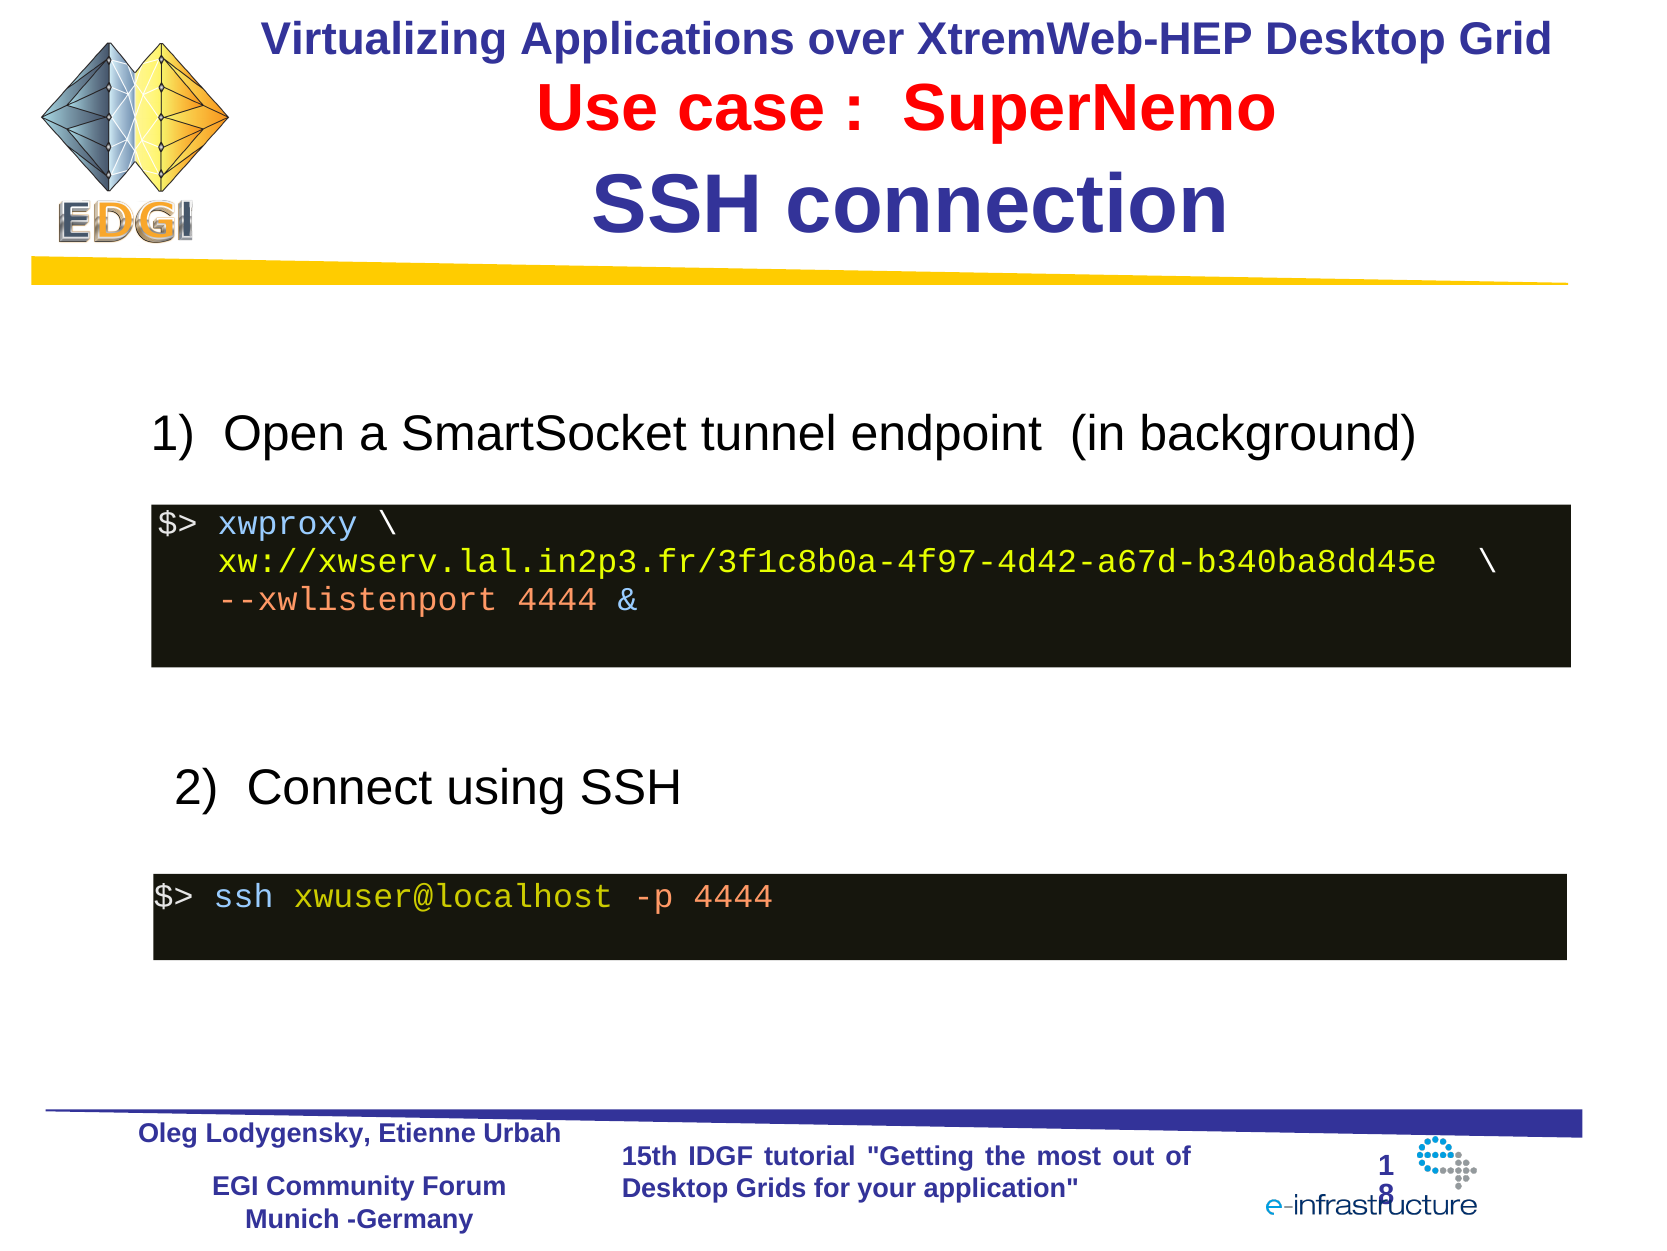

Virtualizing Applications over XtremWeb-HEP Desktop Grid
Use case : SuperNemo
SSH connection
1) Open a SmartSocket tunnel endpoint (in background)
$> xwproxy \
 xw://xwserv.lal.in2p3.fr/3f1c8b0a-4f97-4d42-a67d-b340ba8dd45e \
 --xwlistenport 4444 &
2) Connect using SSH
$> ssh xwuser@localhost -p 4444
18